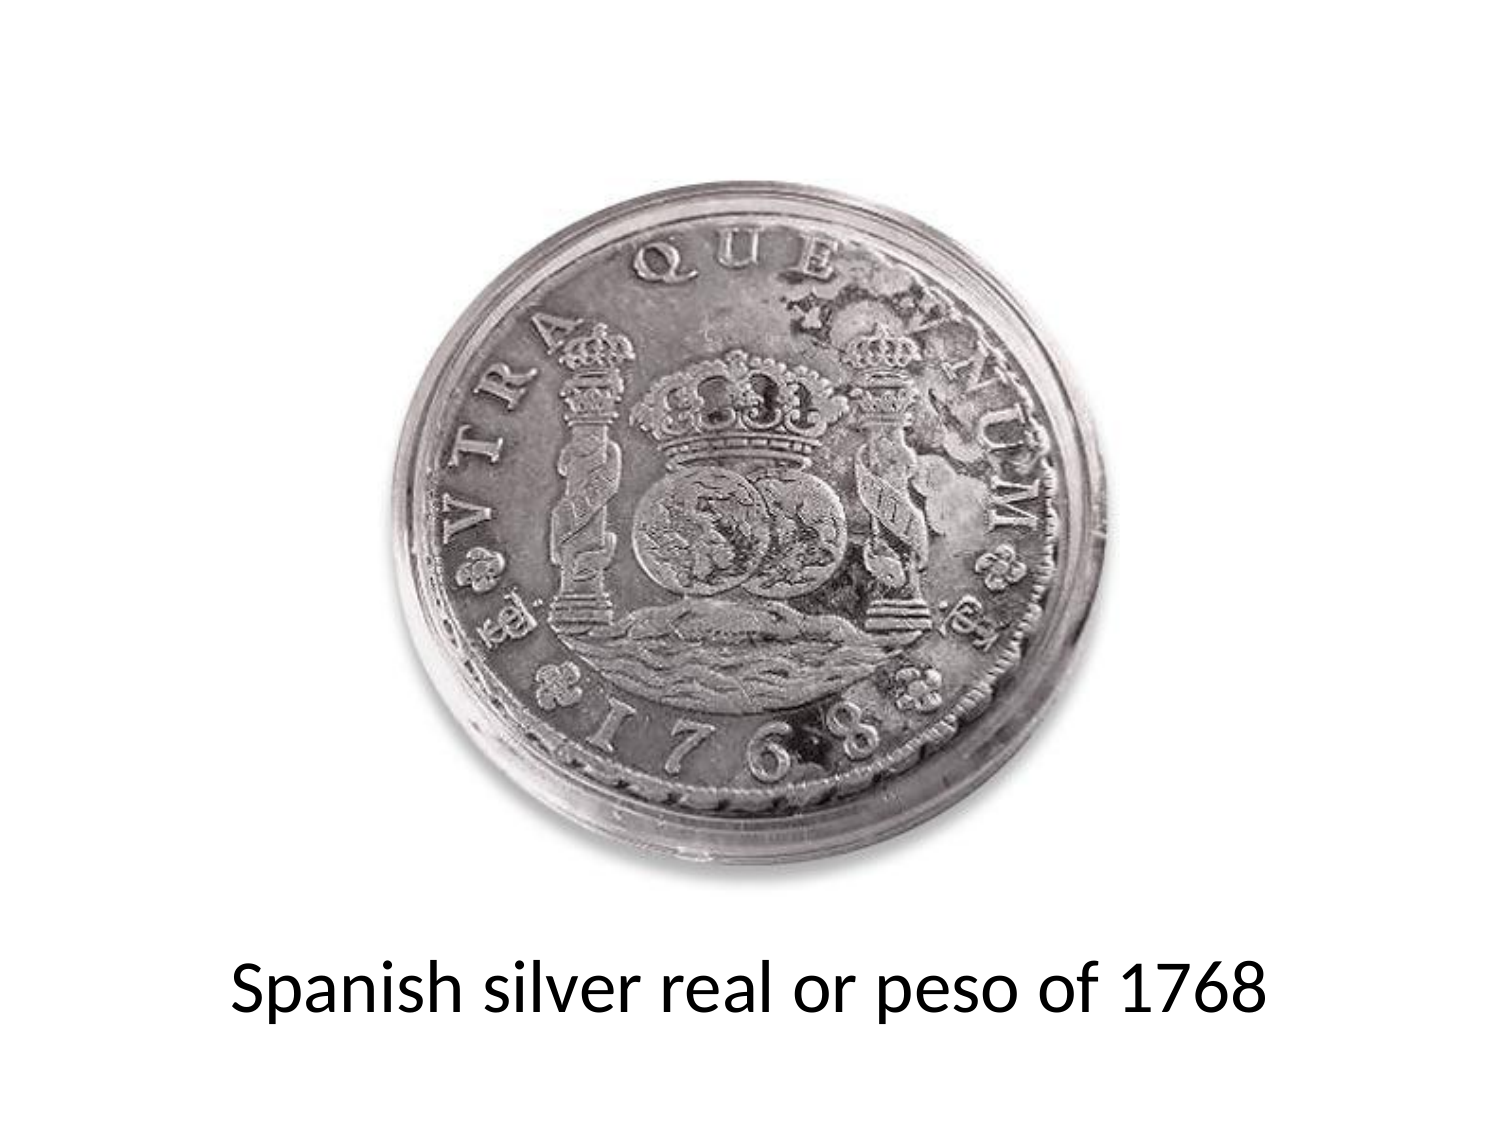

Spanish silver real or peso of 1768